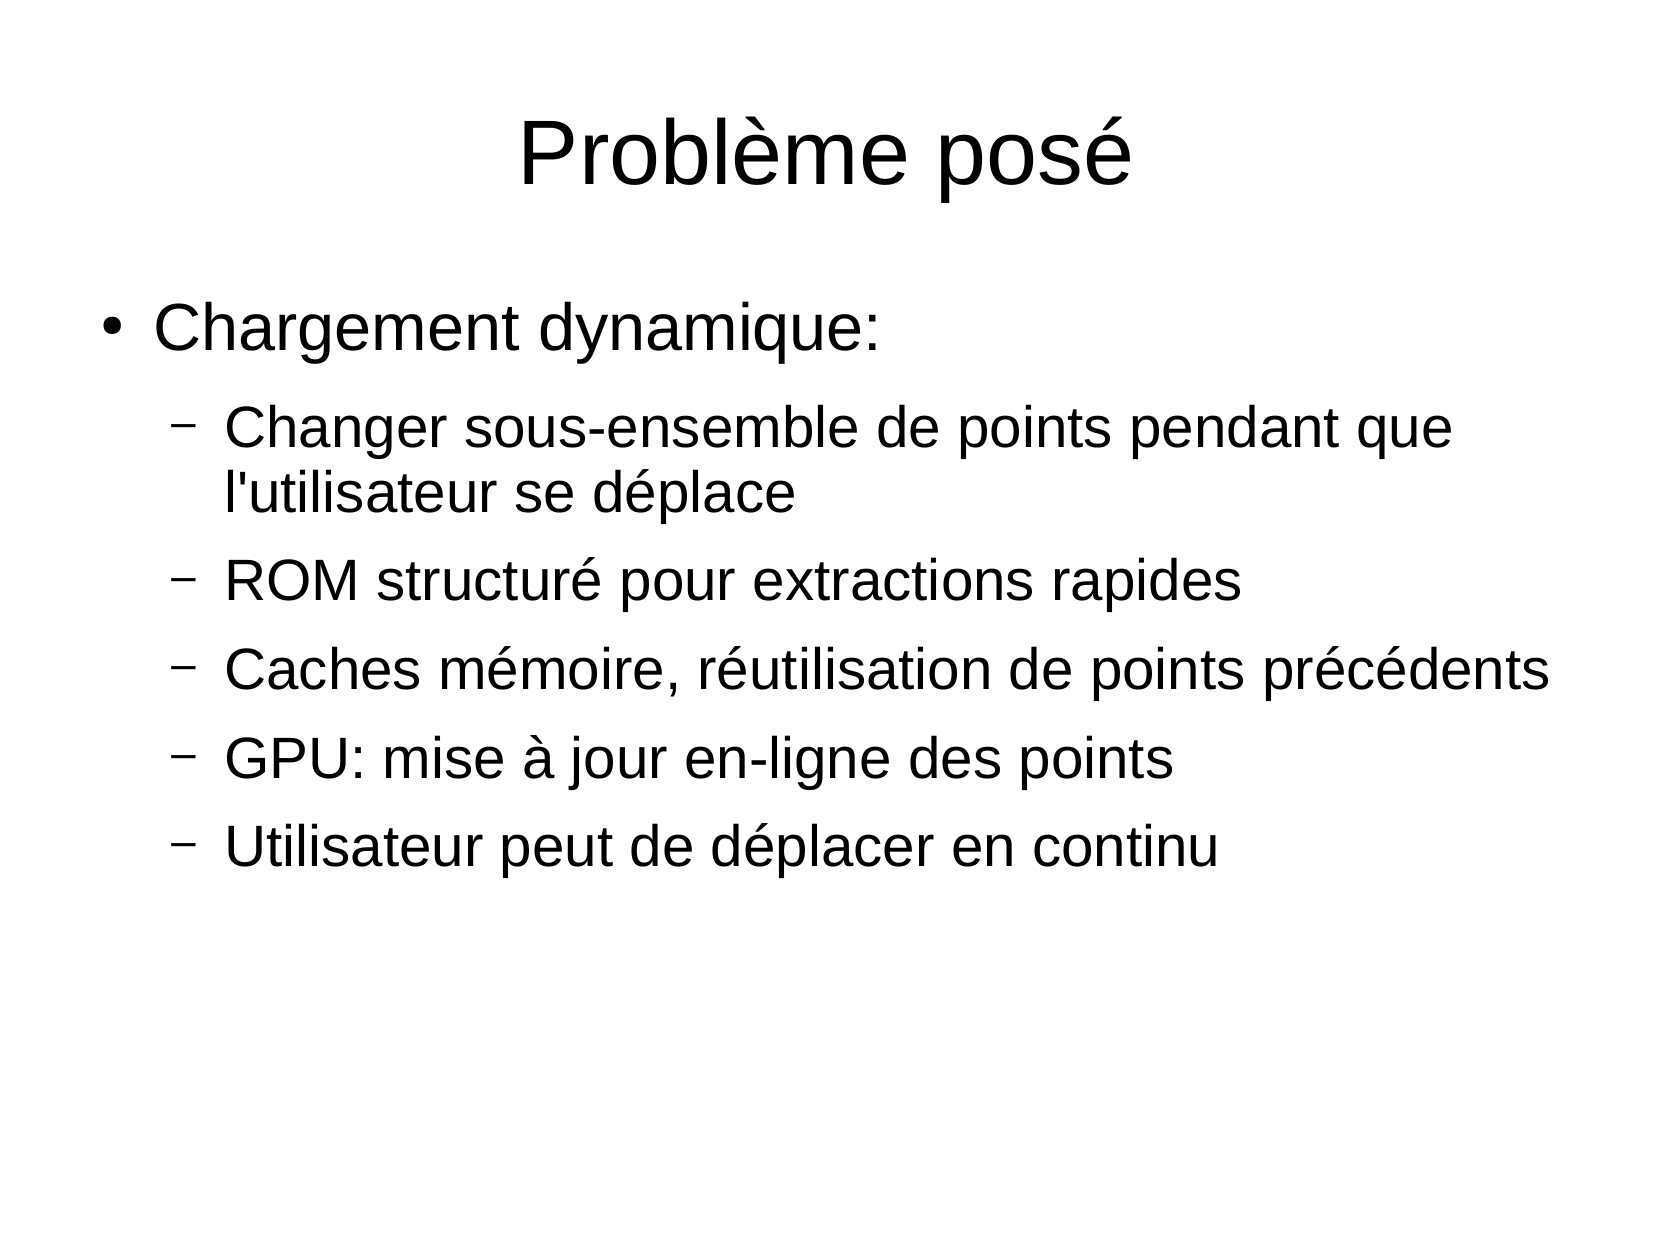

# Problème posé
Chargement dynamique:
Changer sous-ensemble de points pendant que l'utilisateur se déplace
ROM structuré pour extractions rapides
Caches mémoire, réutilisation de points précédents
GPU: mise à jour en-ligne des points
Utilisateur peut de déplacer en continu